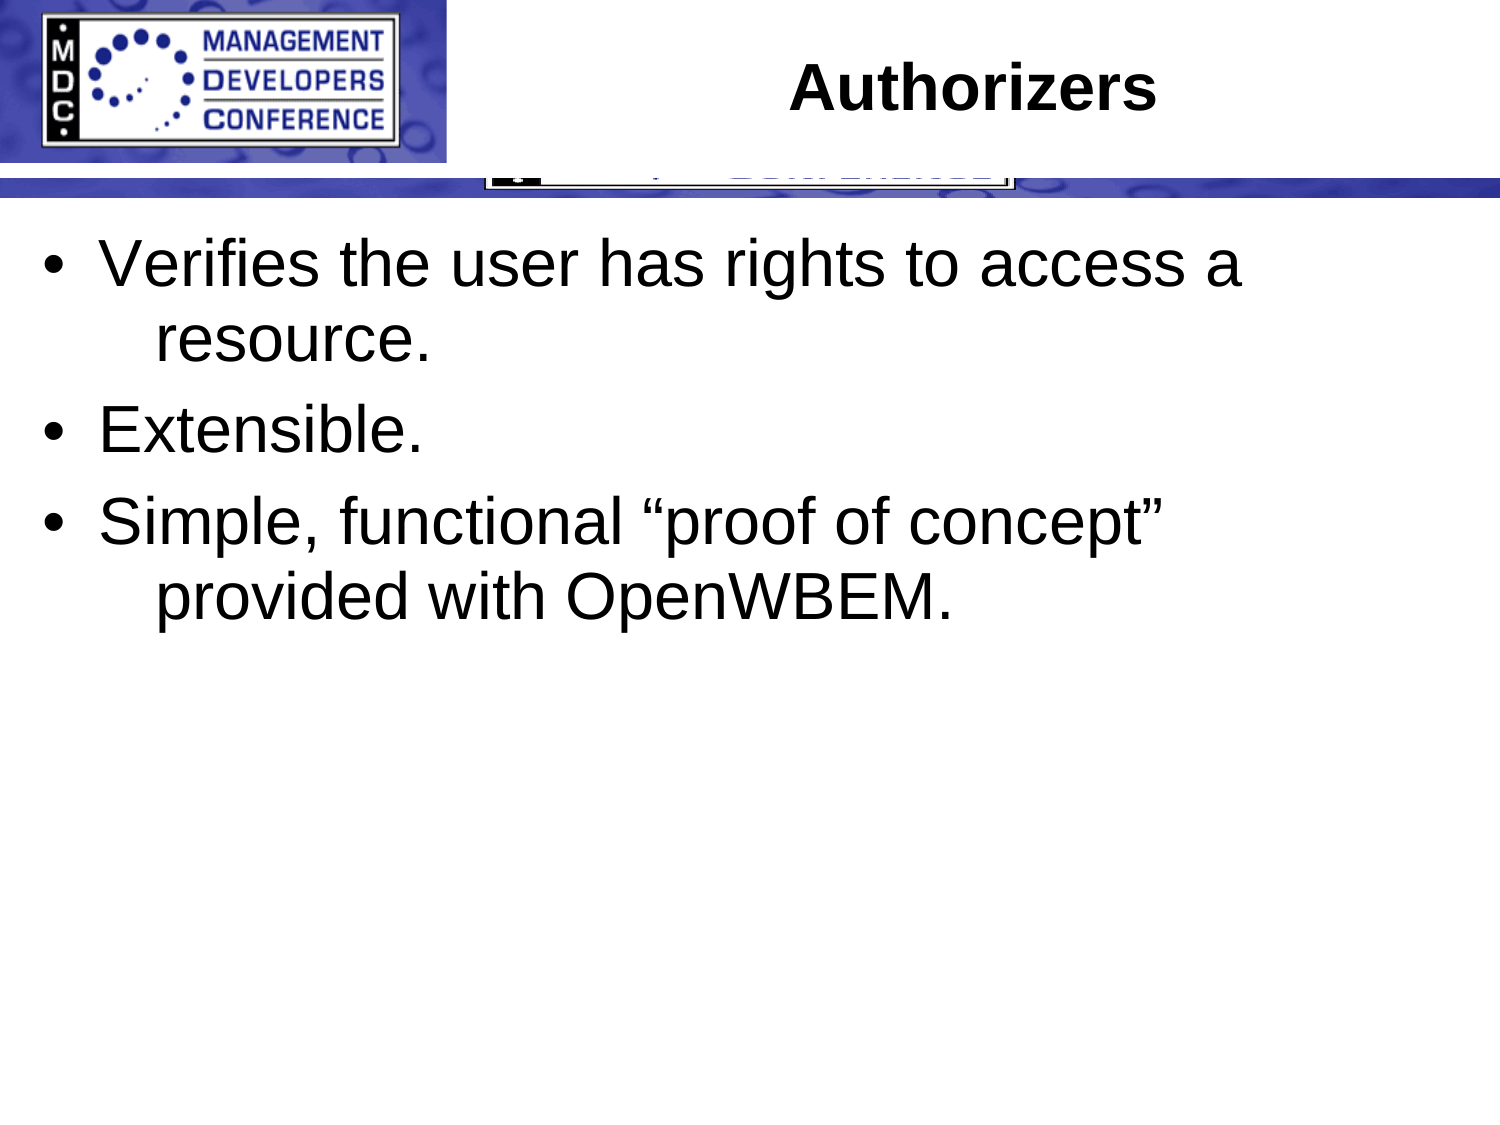

# Authorizers
Verifies the user has rights to access a resource.
Extensible.
Simple, functional “proof of concept” provided with OpenWBEM.